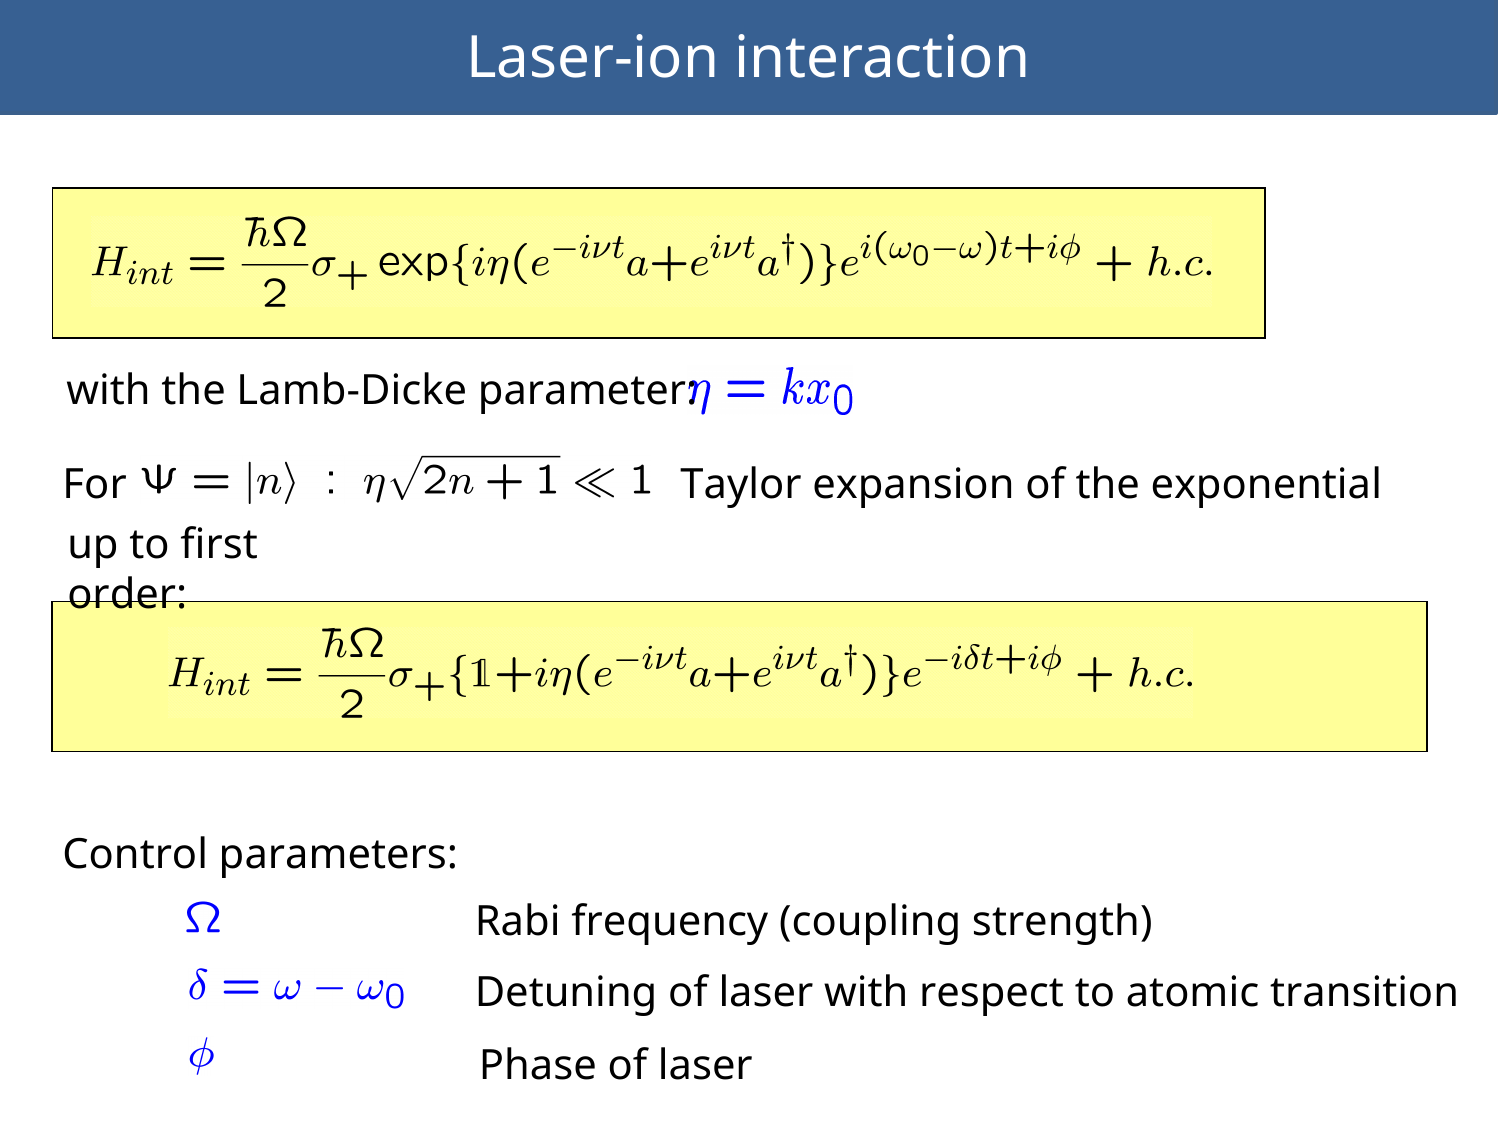

# Laser-ion interaction
with the Lamb-Dicke parameter:
For
Taylor expansion of the exponential
up to first order:
Control parameters:
Rabi frequency (coupling strength)
Detuning of laser with respect to atomic transition
Phase of laser